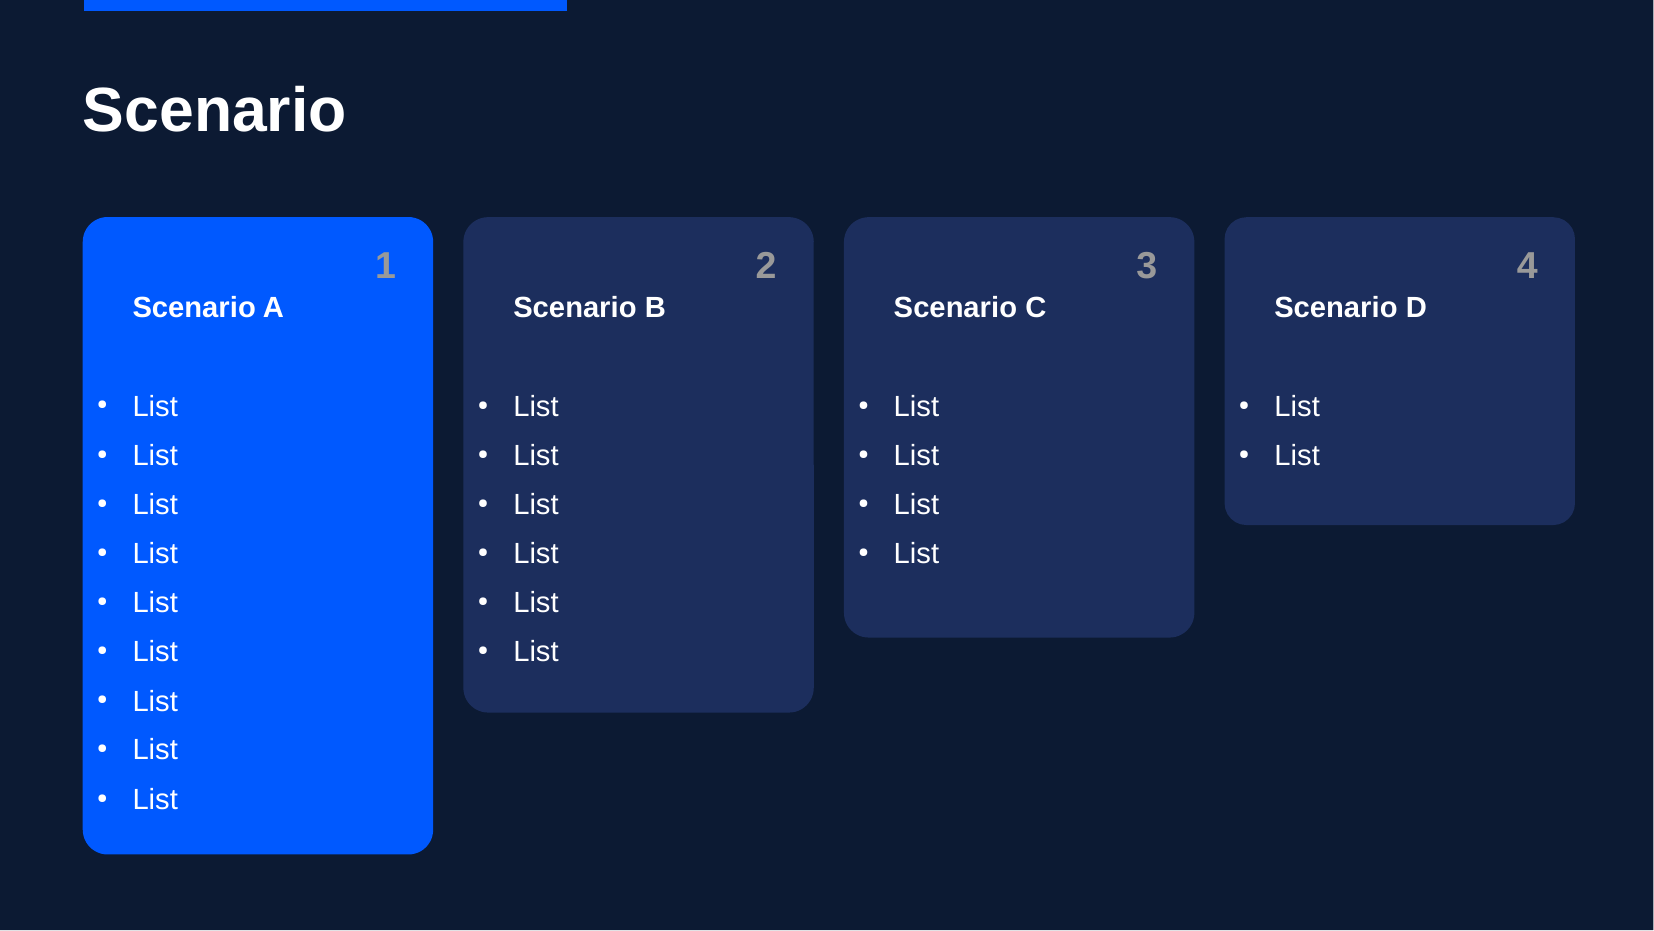

# Scenario
1
2
3
4
Scenario A
List
List
List
List
List
List
List
List
List
Scenario B
List
List
List
List
List
List
Scenario C
List
List
List
List
Scenario D
List
List